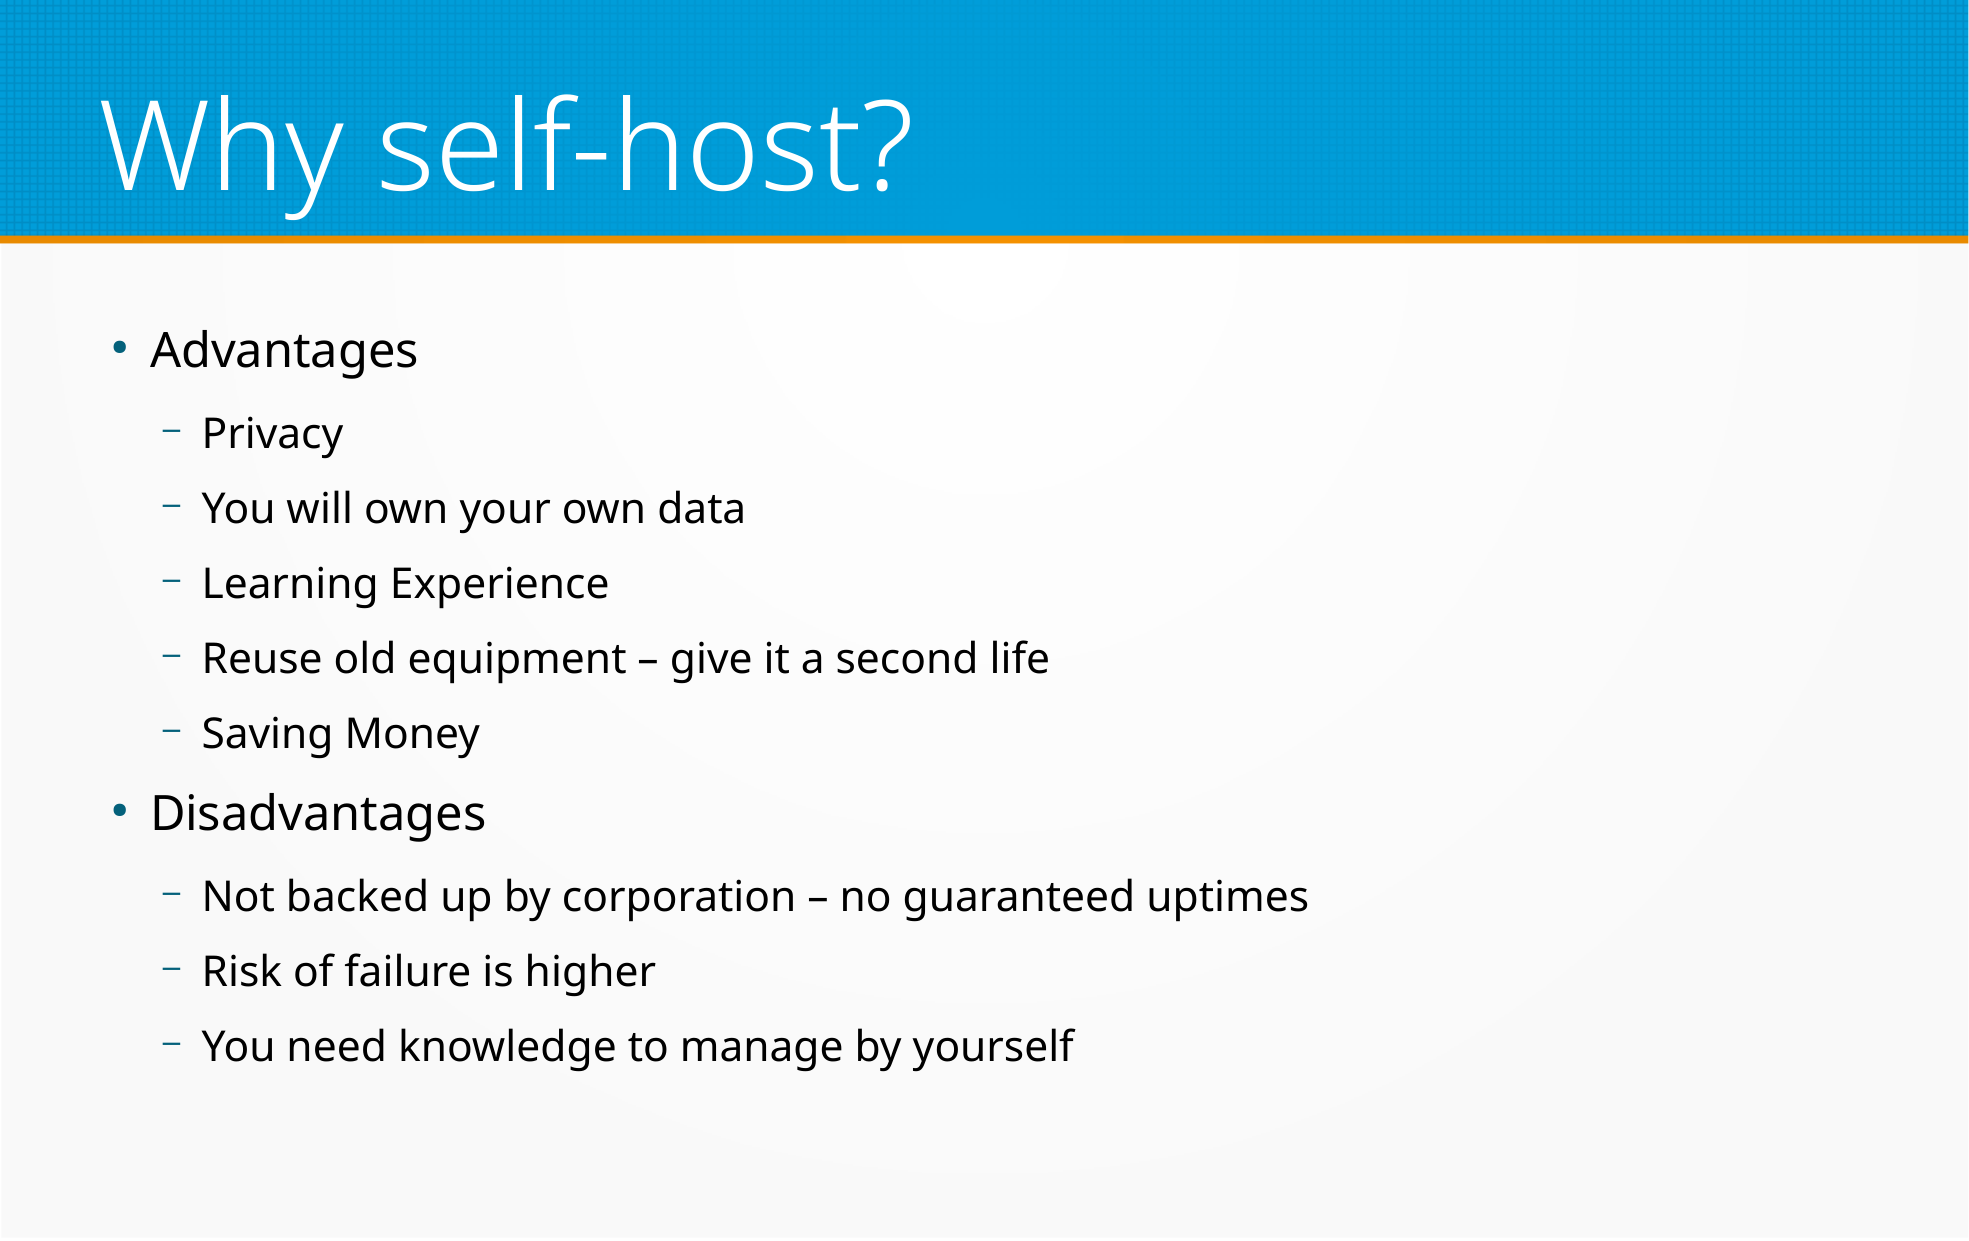

# Why self-host?
Advantages
Privacy
You will own your own data
Learning Experience
Reuse old equipment – give it a second life
Saving Money
Disadvantages
Not backed up by corporation – no guaranteed uptimes
Risk of failure is higher
You need knowledge to manage by yourself